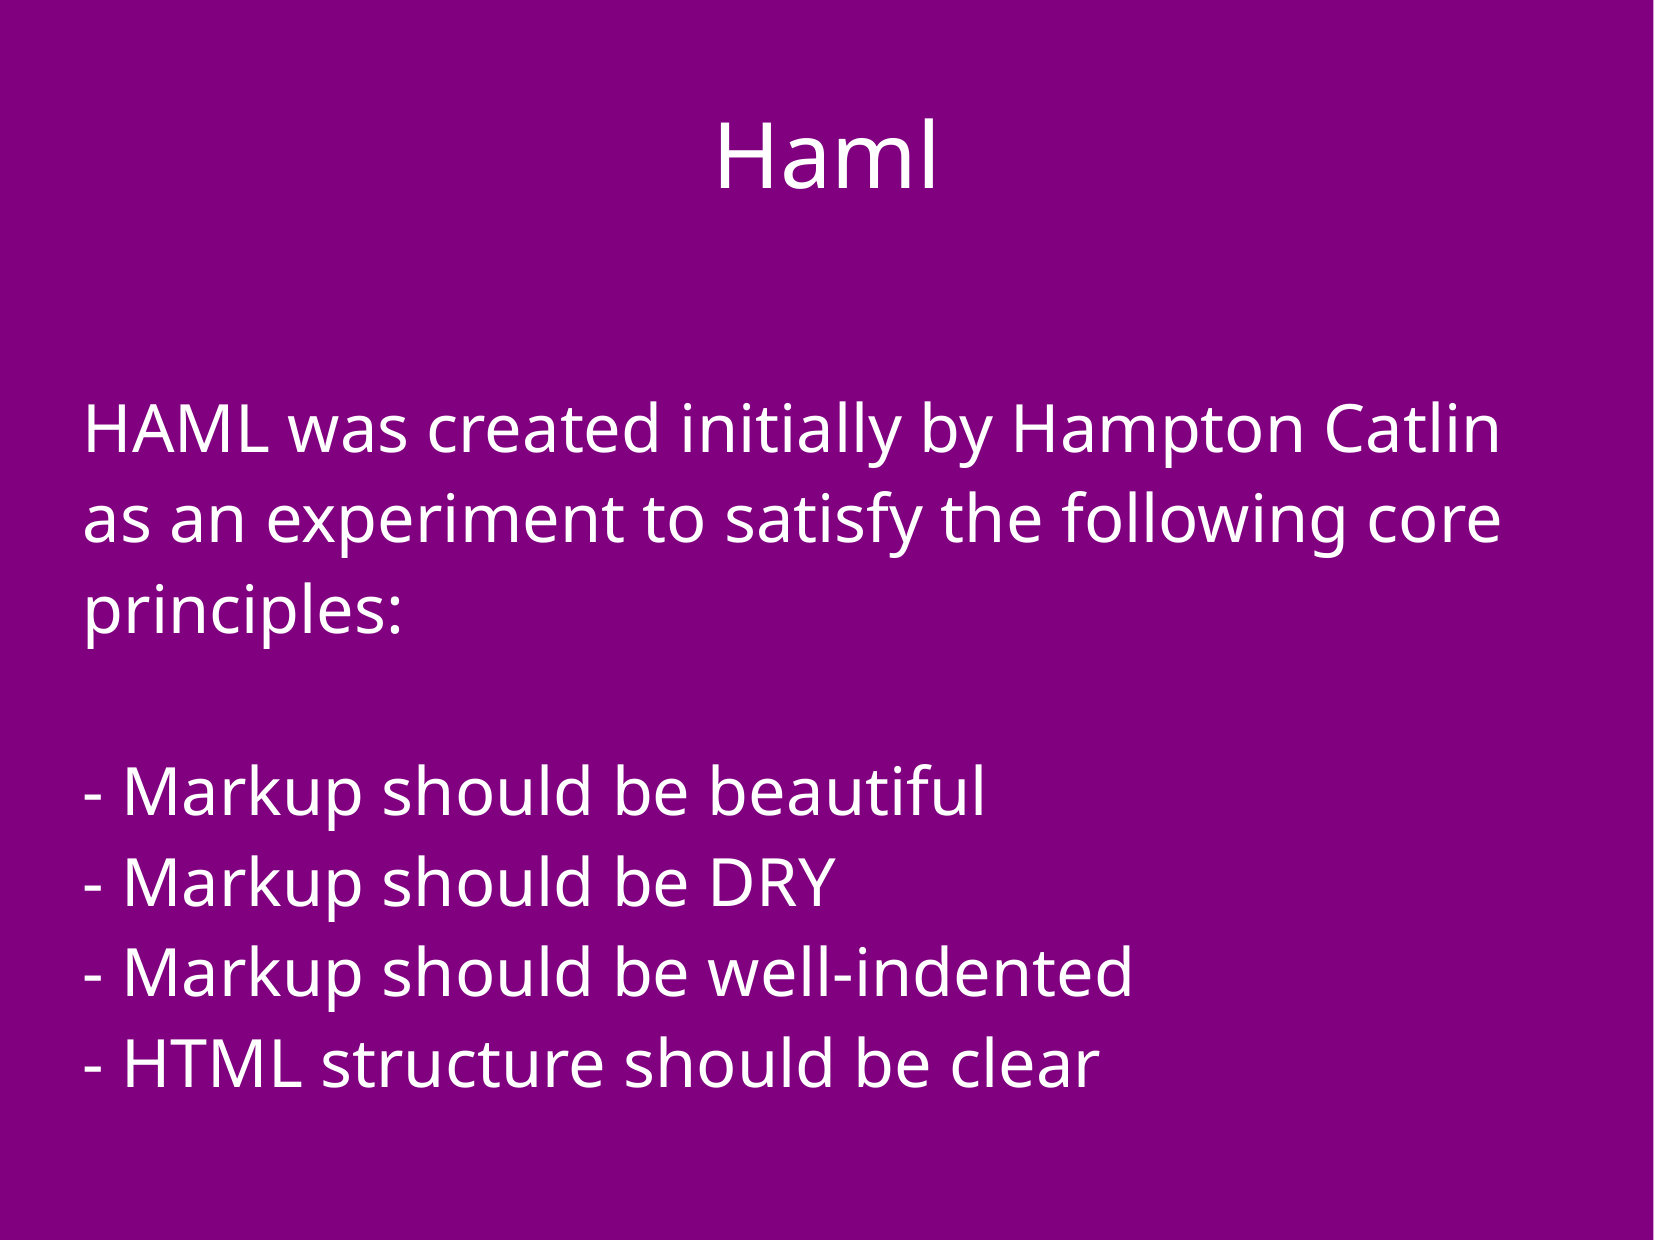

# Haml
HAML was created initially by Hampton Catlin as an experiment to satisfy the following core principles:
- Markup should be beautiful
- Markup should be DRY
- Markup should be well-indented
- HTML structure should be clear
http://en.wikipedia.org/wiki/Haml